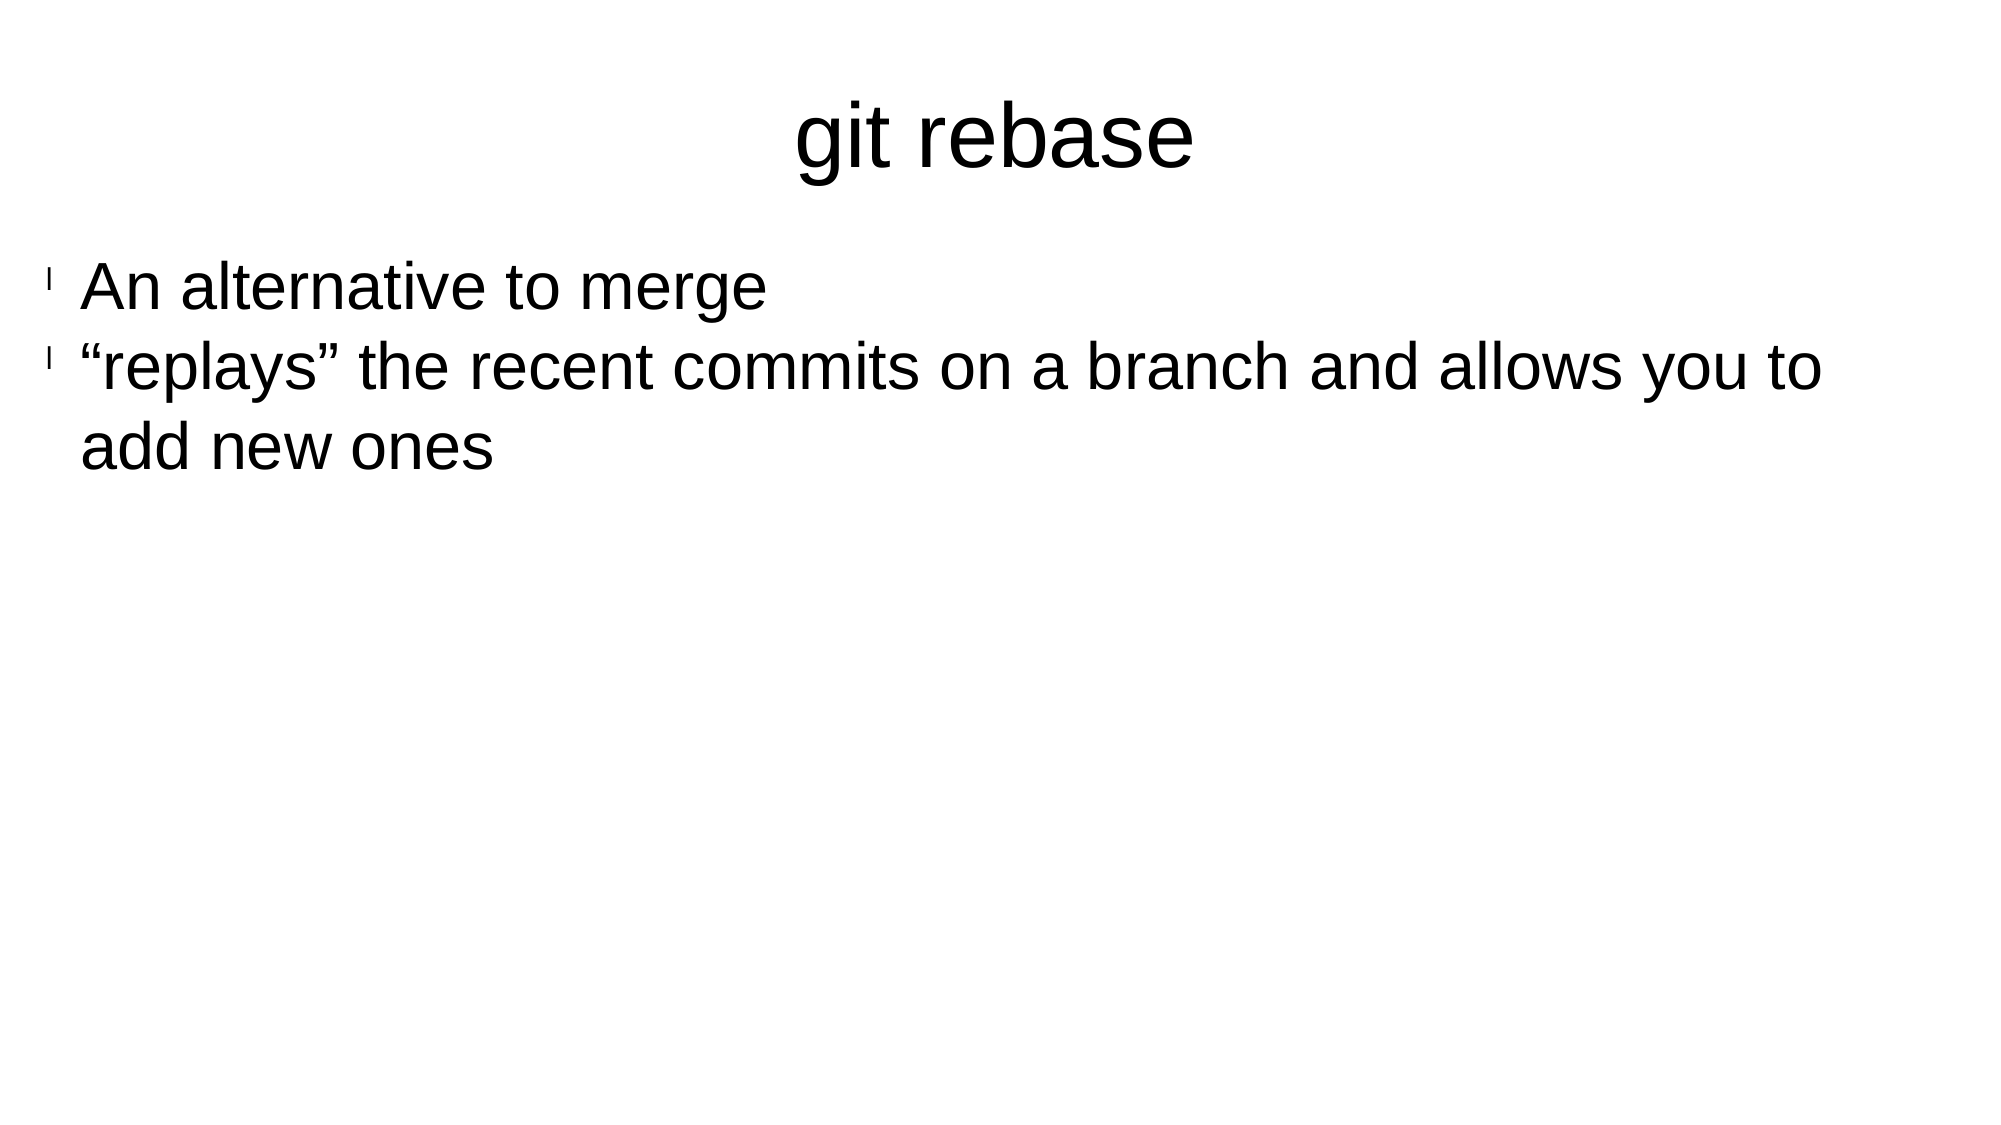

git rebase
An alternative to merge
“replays” the recent commits on a branch and allows you to add new ones